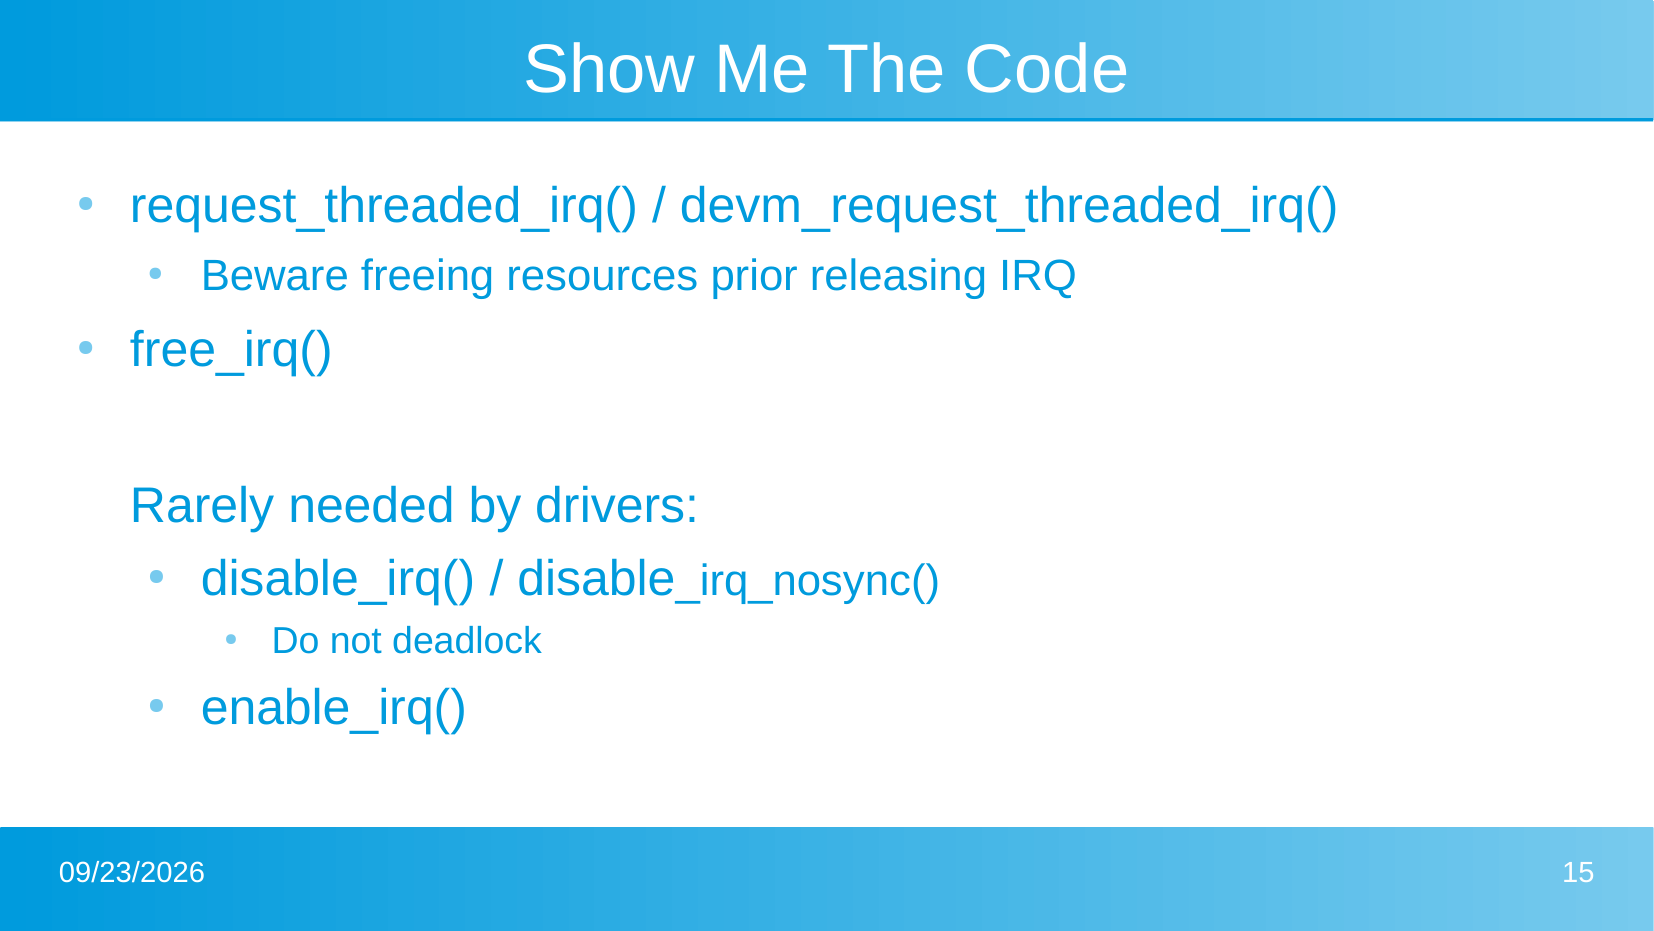

# Show Me The Code
request_threaded_irq() / devm_request_threaded_irq()
Beware freeing resources prior releasing IRQ
free_irq()
Rarely needed by drivers:
disable_irq() / disable_irq_nosync()
Do not deadlock
enable_irq()
15